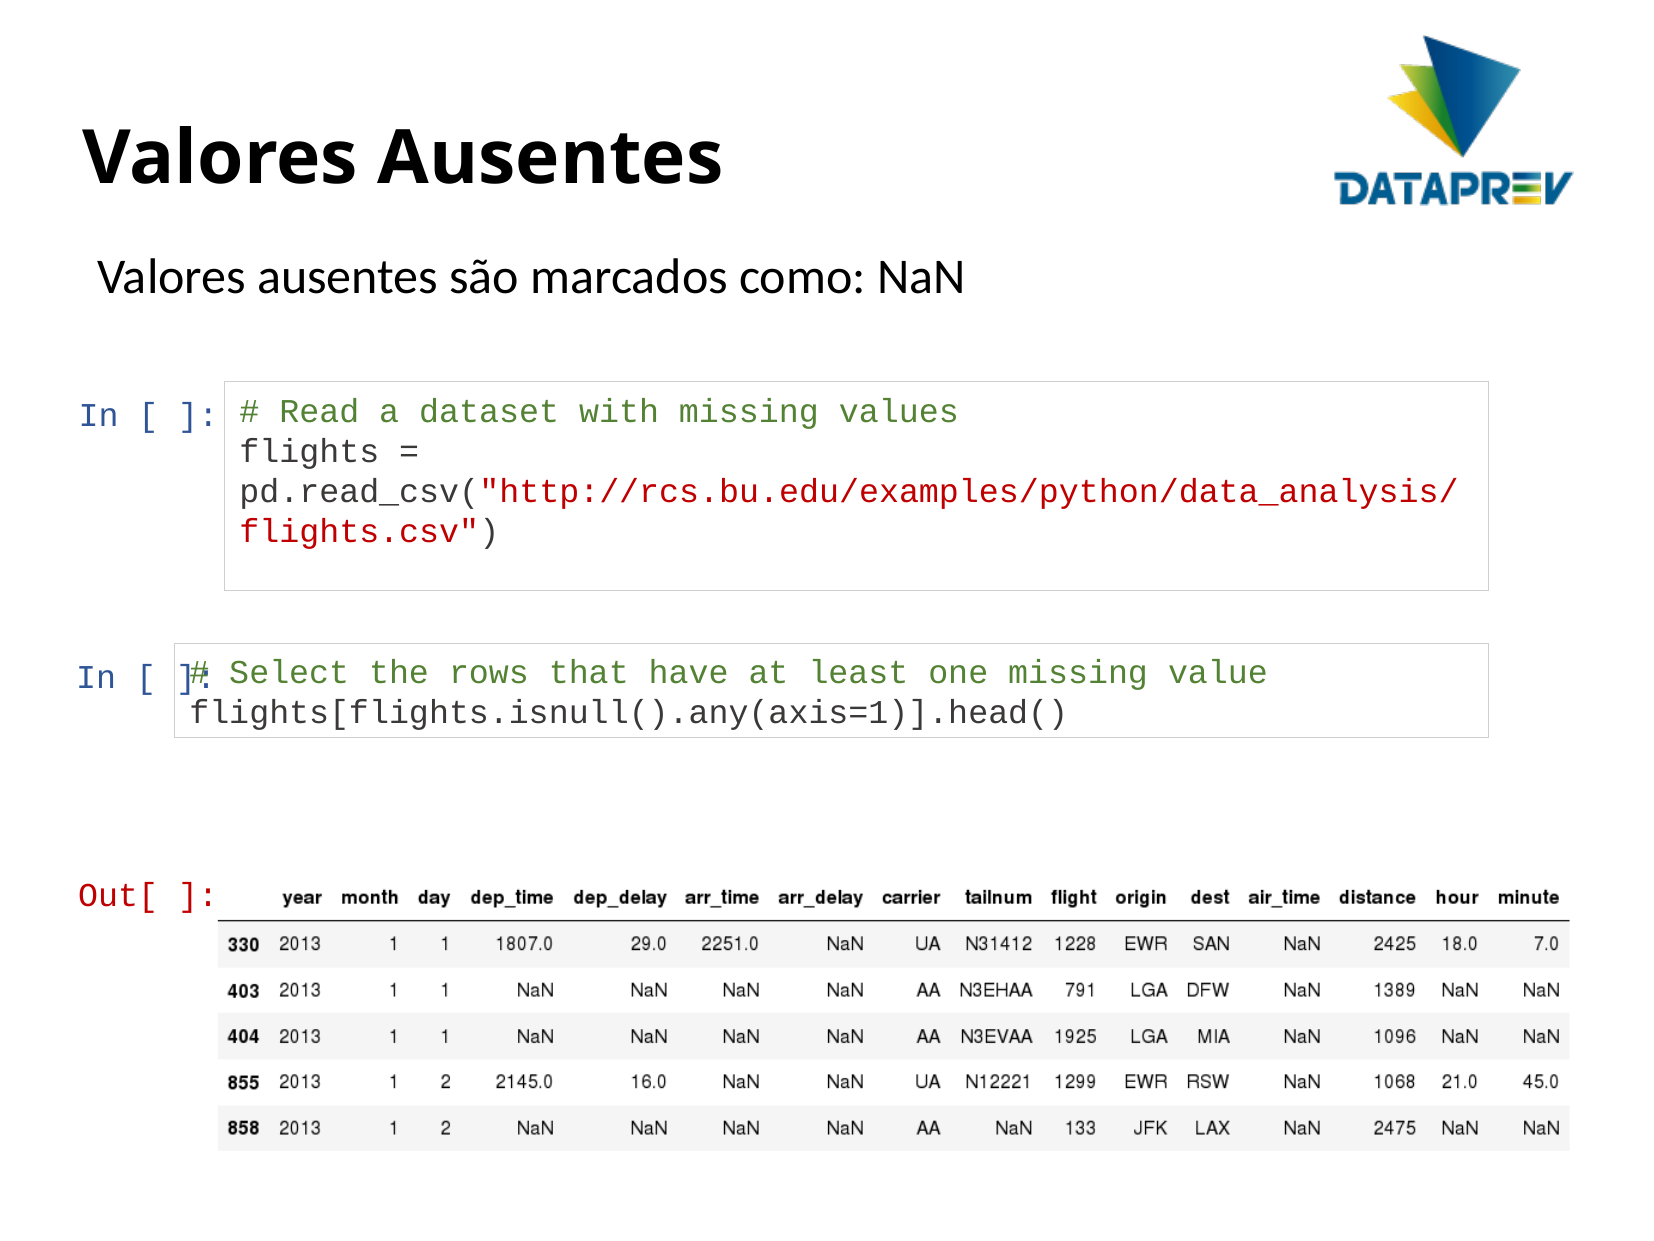

# Valores Ausentes
Valores ausentes são marcados como: NaN
 In [ ]:
# Read a dataset with missing values
flights = pd.read_csv("http://rcs.bu.edu/examples/python/data_analysis/flights.csv")
 In [ ]:
# Select the rows that have at least one missing value
flights[flights.isnull().any(axis=1)].head()
 Out[ ]: